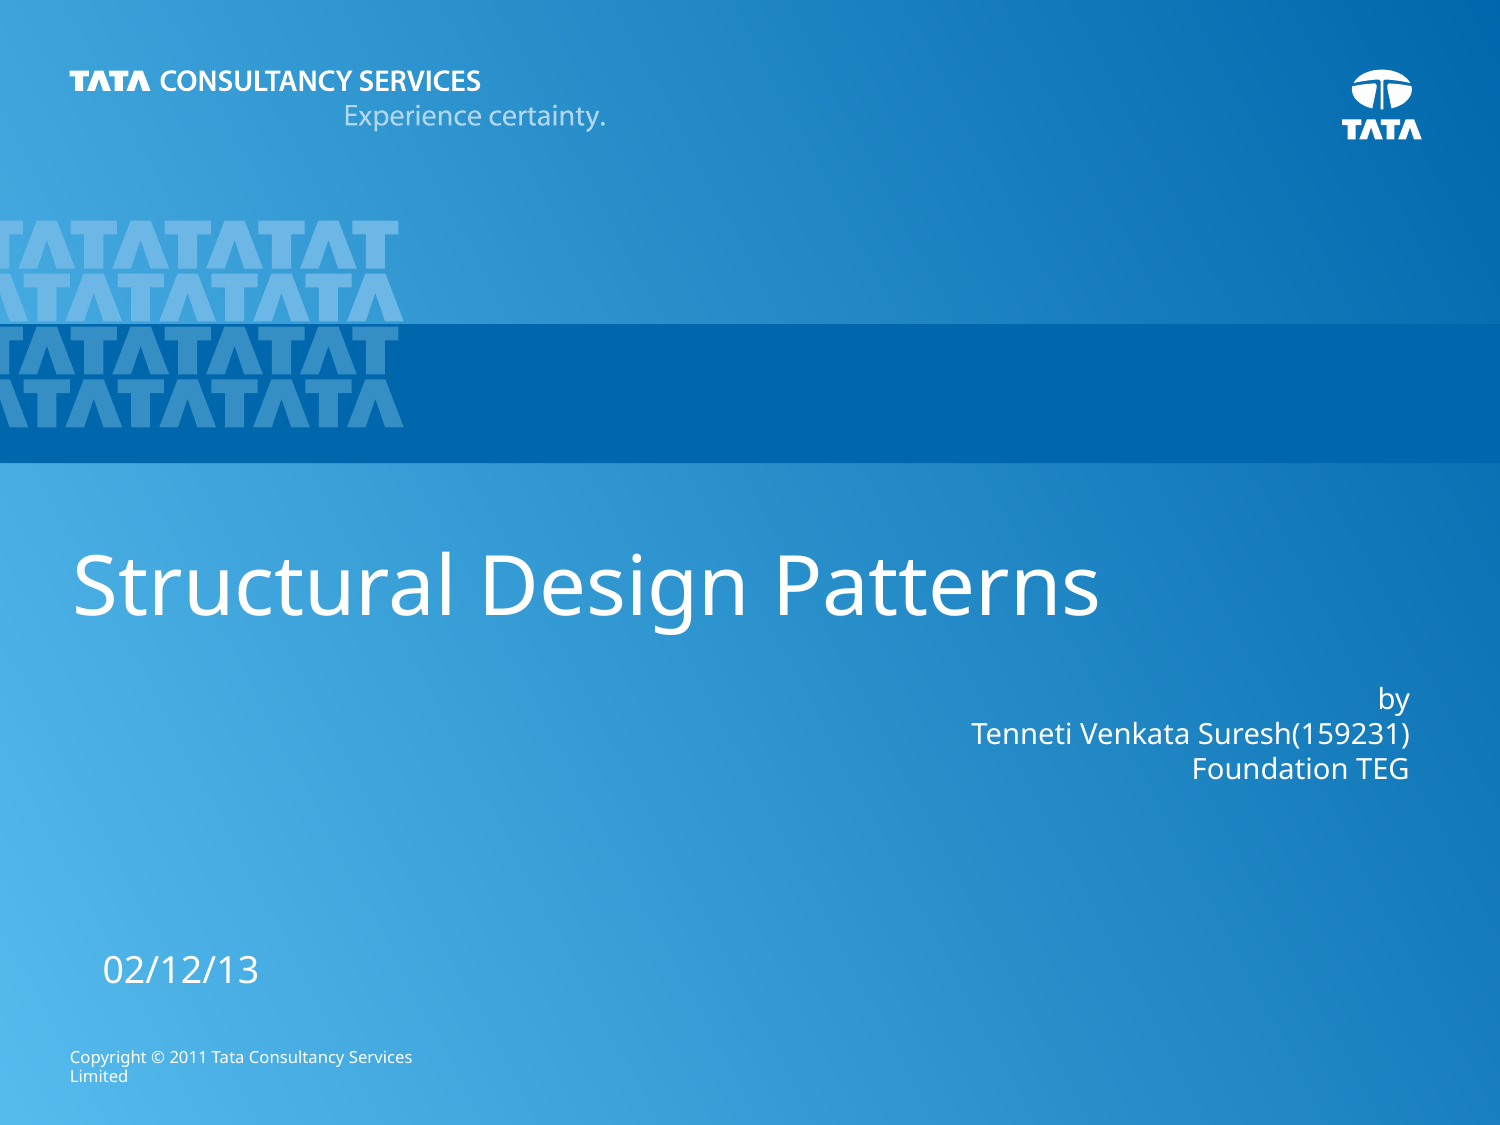

# Structural Design Patterns
by
Tenneti Venkata Suresh(159231)
Foundation TEG
02/12/13